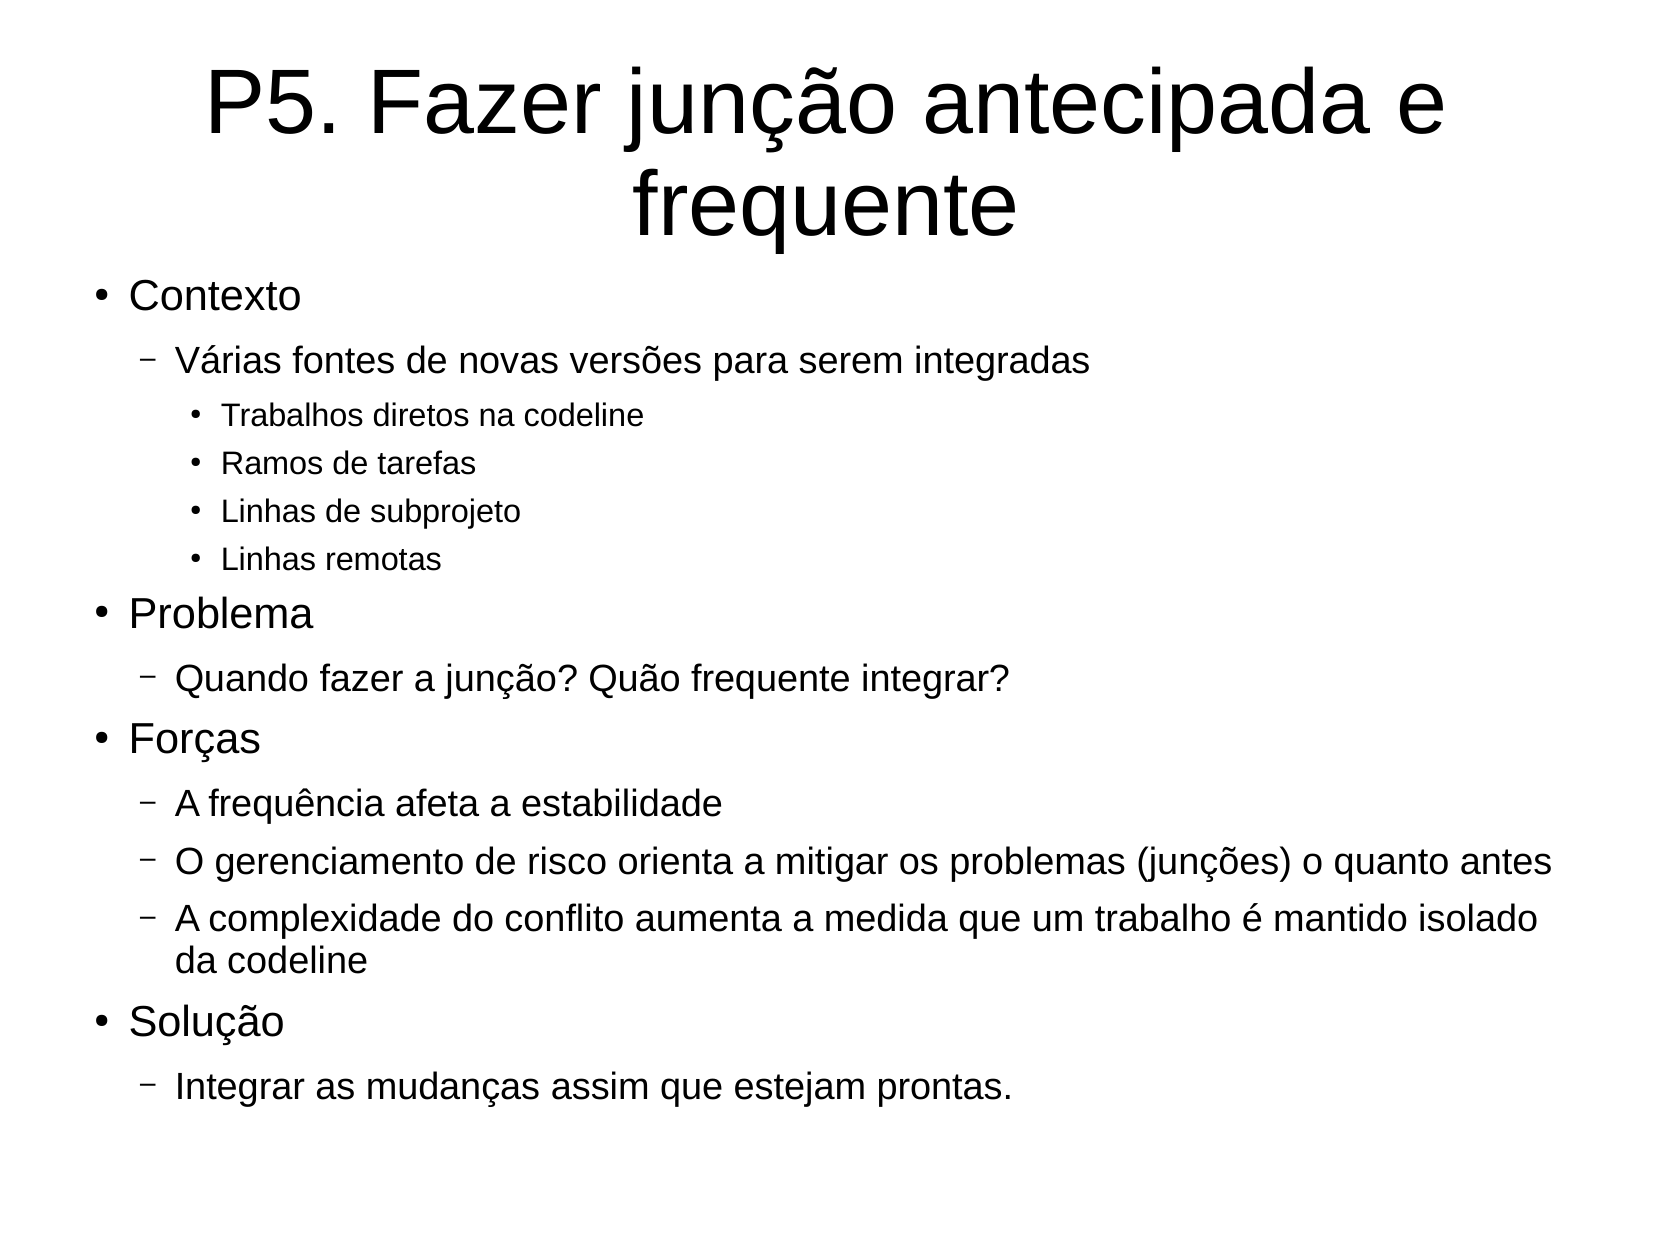

# P5. Fazer junção antecipada e frequente
Contexto
Várias fontes de novas versões para serem integradas
Trabalhos diretos na codeline
Ramos de tarefas
Linhas de subprojeto
Linhas remotas
Problema
Quando fazer a junção? Quão frequente integrar?
Forças
A frequência afeta a estabilidade
O gerenciamento de risco orienta a mitigar os problemas (junções) o quanto antes
A complexidade do conflito aumenta a medida que um trabalho é mantido isolado da codeline
Solução
Integrar as mudanças assim que estejam prontas.